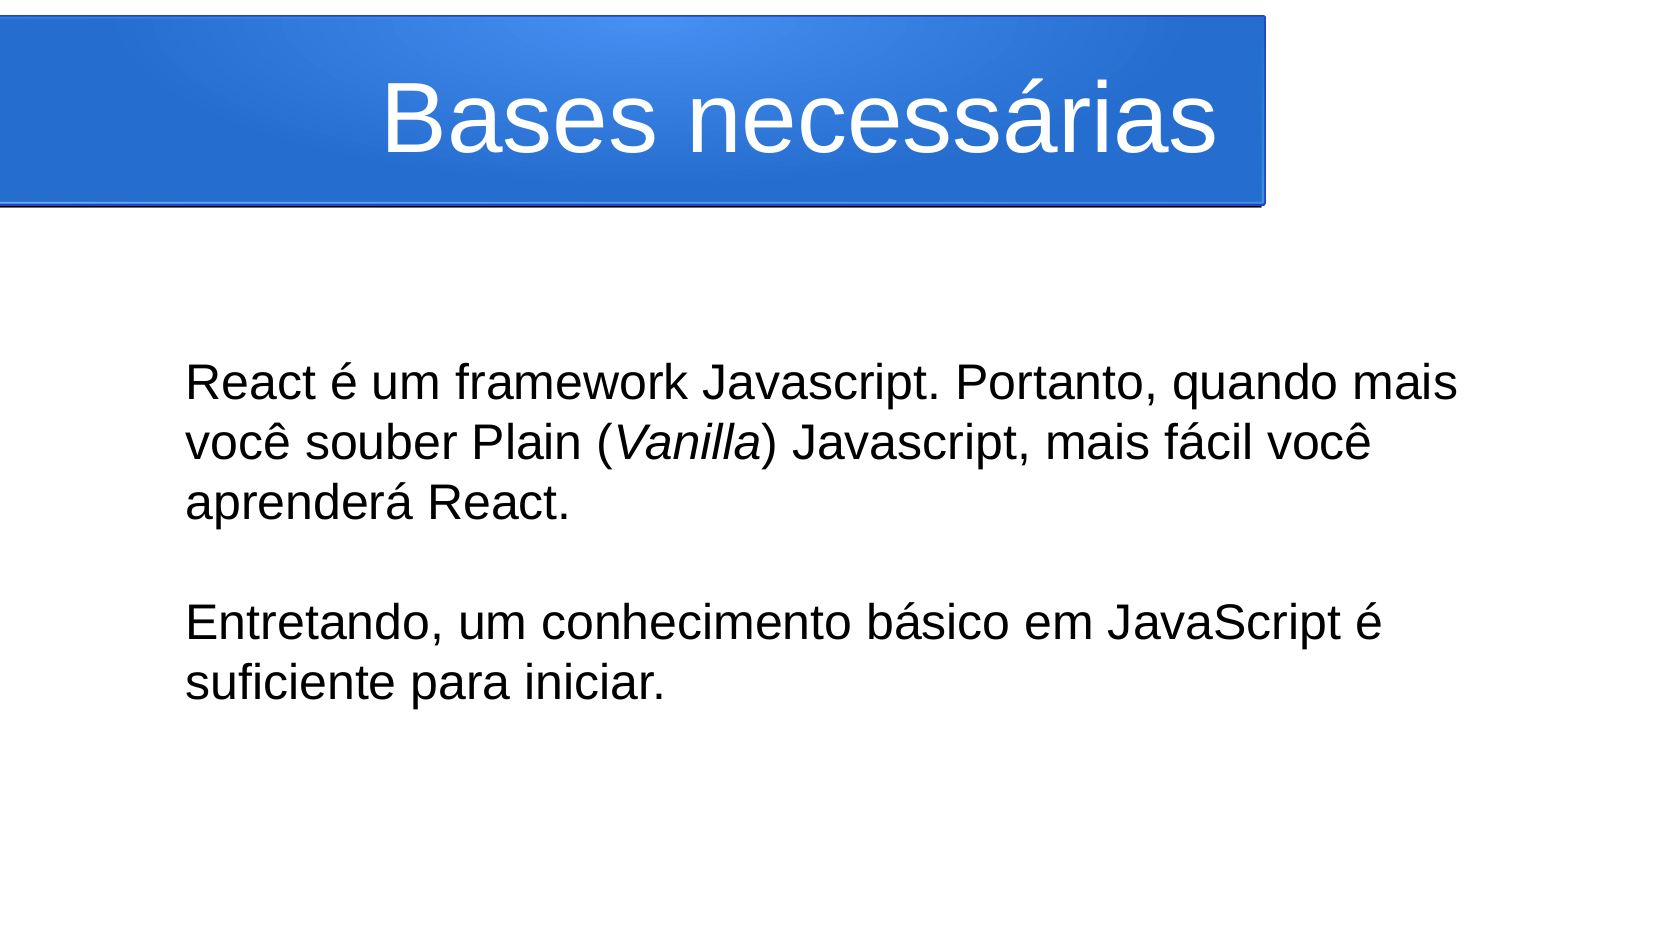

Bases necessárias
React é um framework Javascript. Portanto, quando mais você souber Plain (Vanilla) Javascript, mais fácil você aprenderá React.
Entretando, um conhecimento básico em JavaScript é suficiente para iniciar.